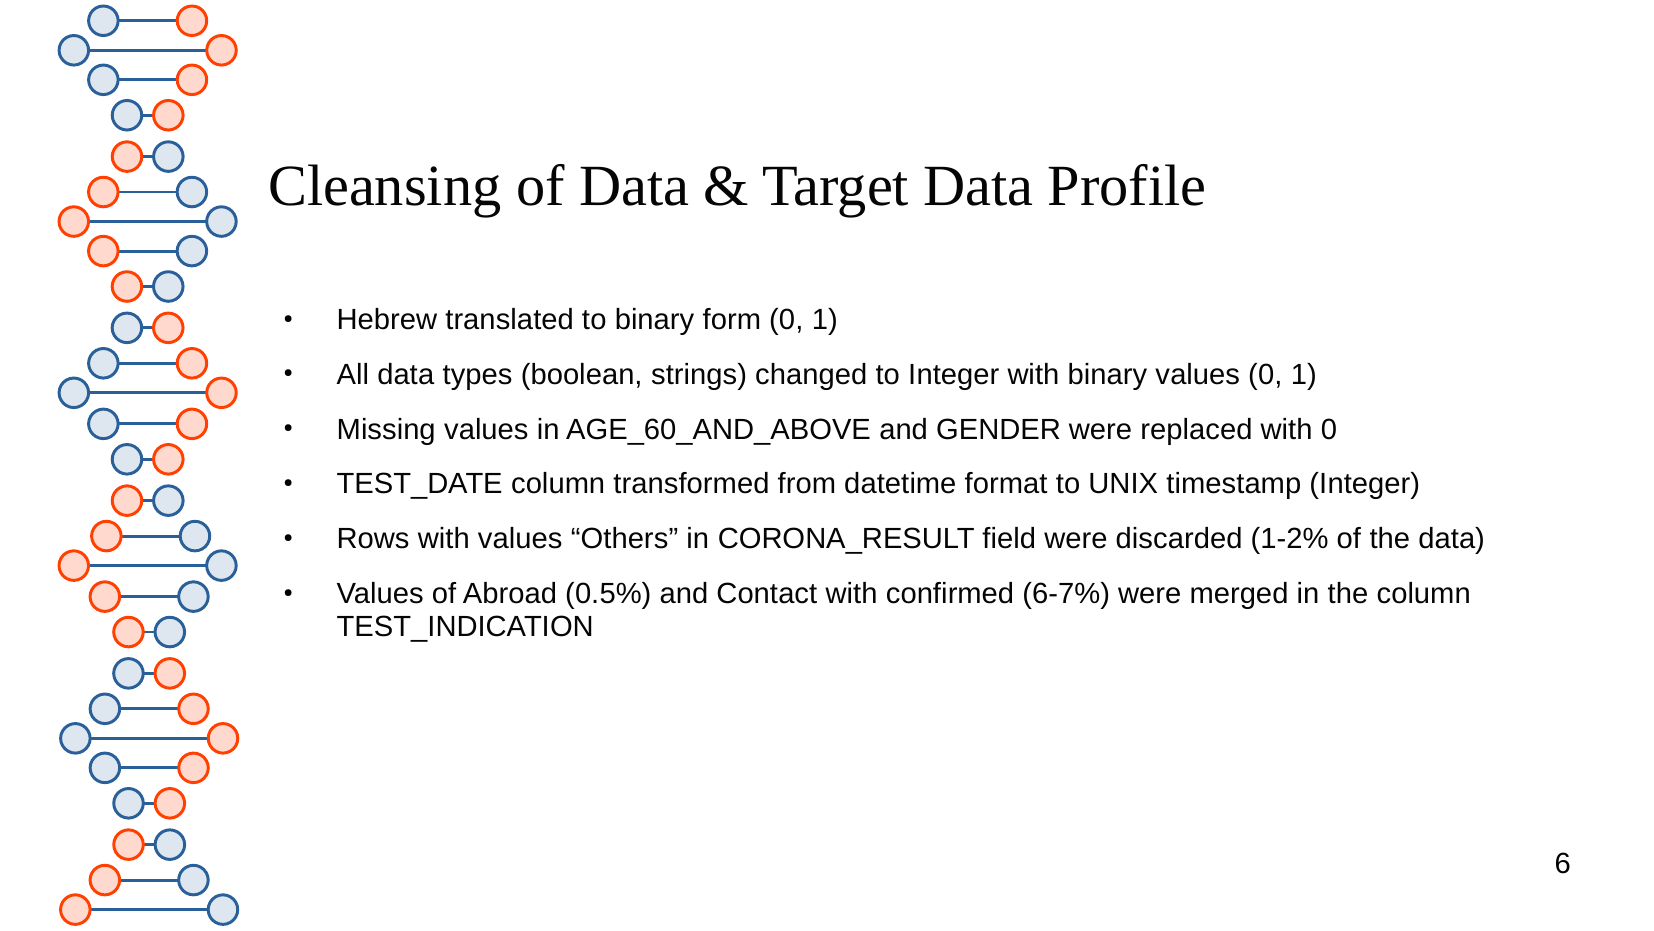

# Cleansing of Data & Target Data Profile
Hebrew translated to binary form (0, 1)
All data types (boolean, strings) changed to Integer with binary values (0, 1)
Missing values in AGE_60_AND_ABOVE and GENDER were replaced with 0
TEST_DATE column transformed from datetime format to UNIX timestamp (Integer)
Rows with values “Others” in CORONA_RESULT field were discarded (1-2% of the data)
Values of Abroad (0.5%) and Contact with confirmed (6-7%) were merged in the column TEST_INDICATION
6